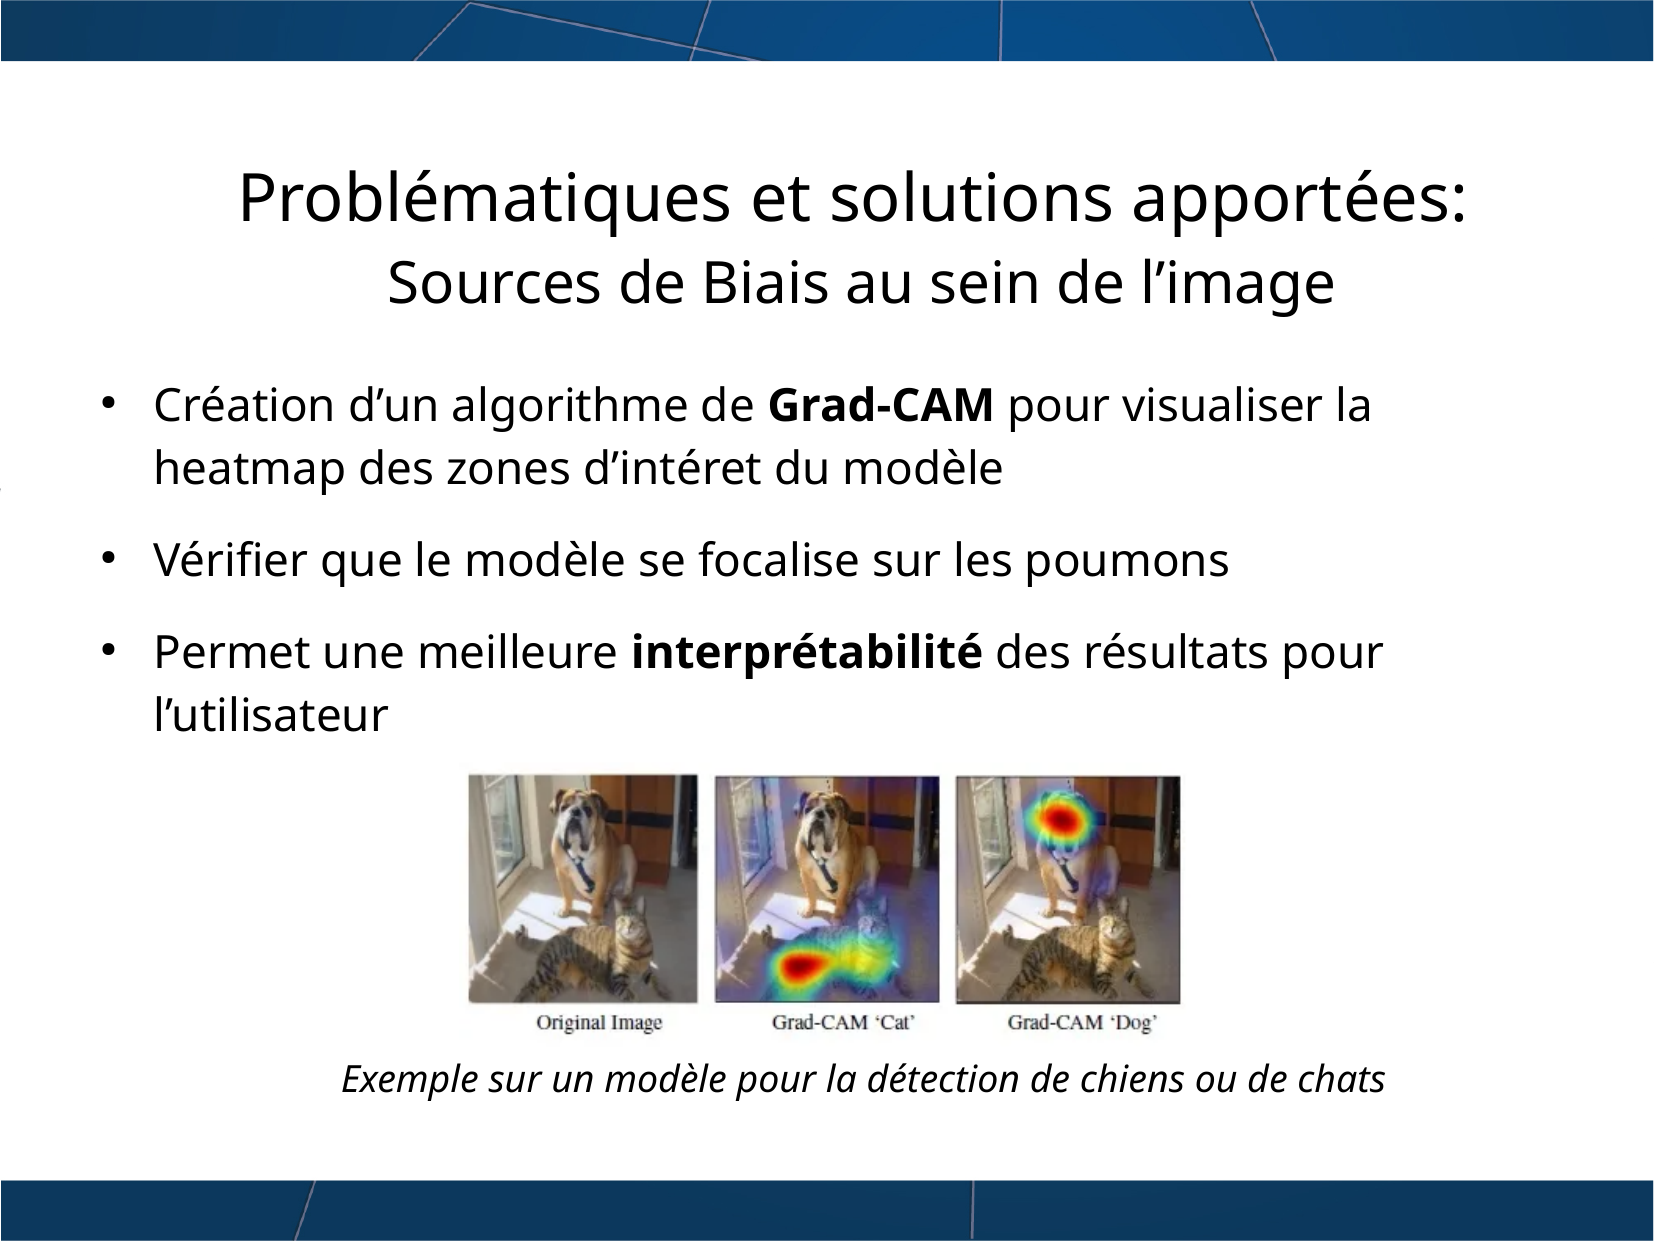

# Problématiques et solutions apportées: Sources de Biais au sein de l’image
Création d’un algorithme de Grad-CAM pour visualiser la heatmap des zones d’intéret du modèle
Vérifier que le modèle se focalise sur les poumons
Permet une meilleure interprétabilité des résultats pour l’utilisateur
Exemple sur un modèle pour la détection de chiens ou de chats